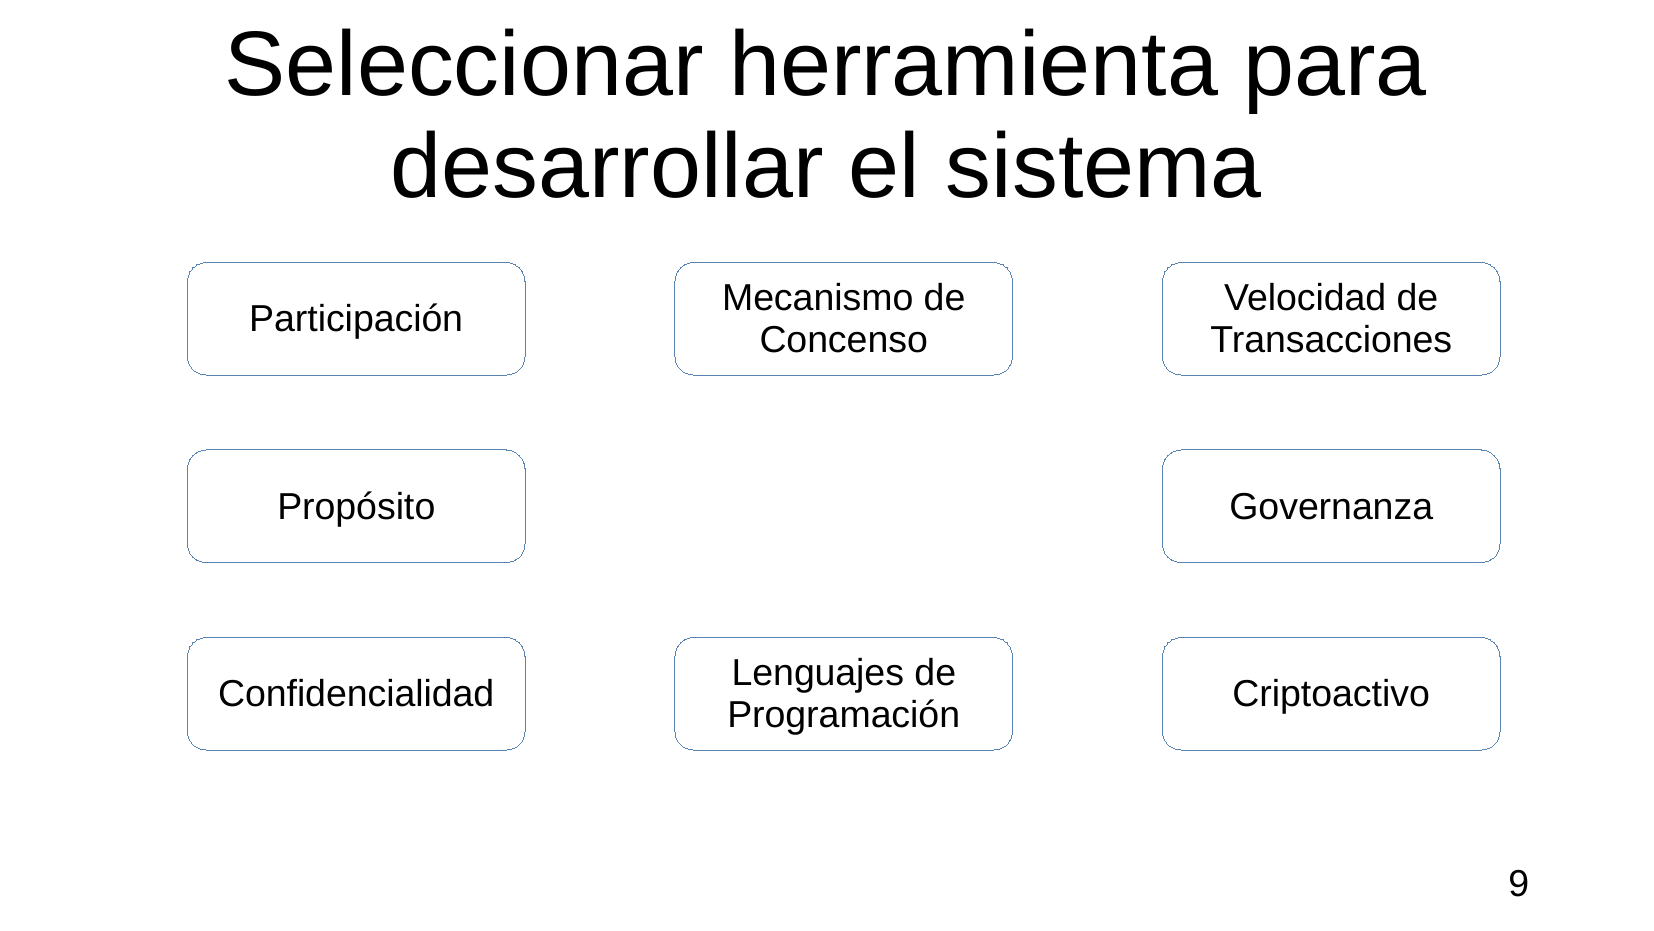

# Seleccionar herramienta para desarrollar el sistema
Participación
Mecanismo de Concenso
Velocidad de Transacciones
Propósito
Governanza
Confidencialidad
Lenguajes de Programación
Criptoactivo